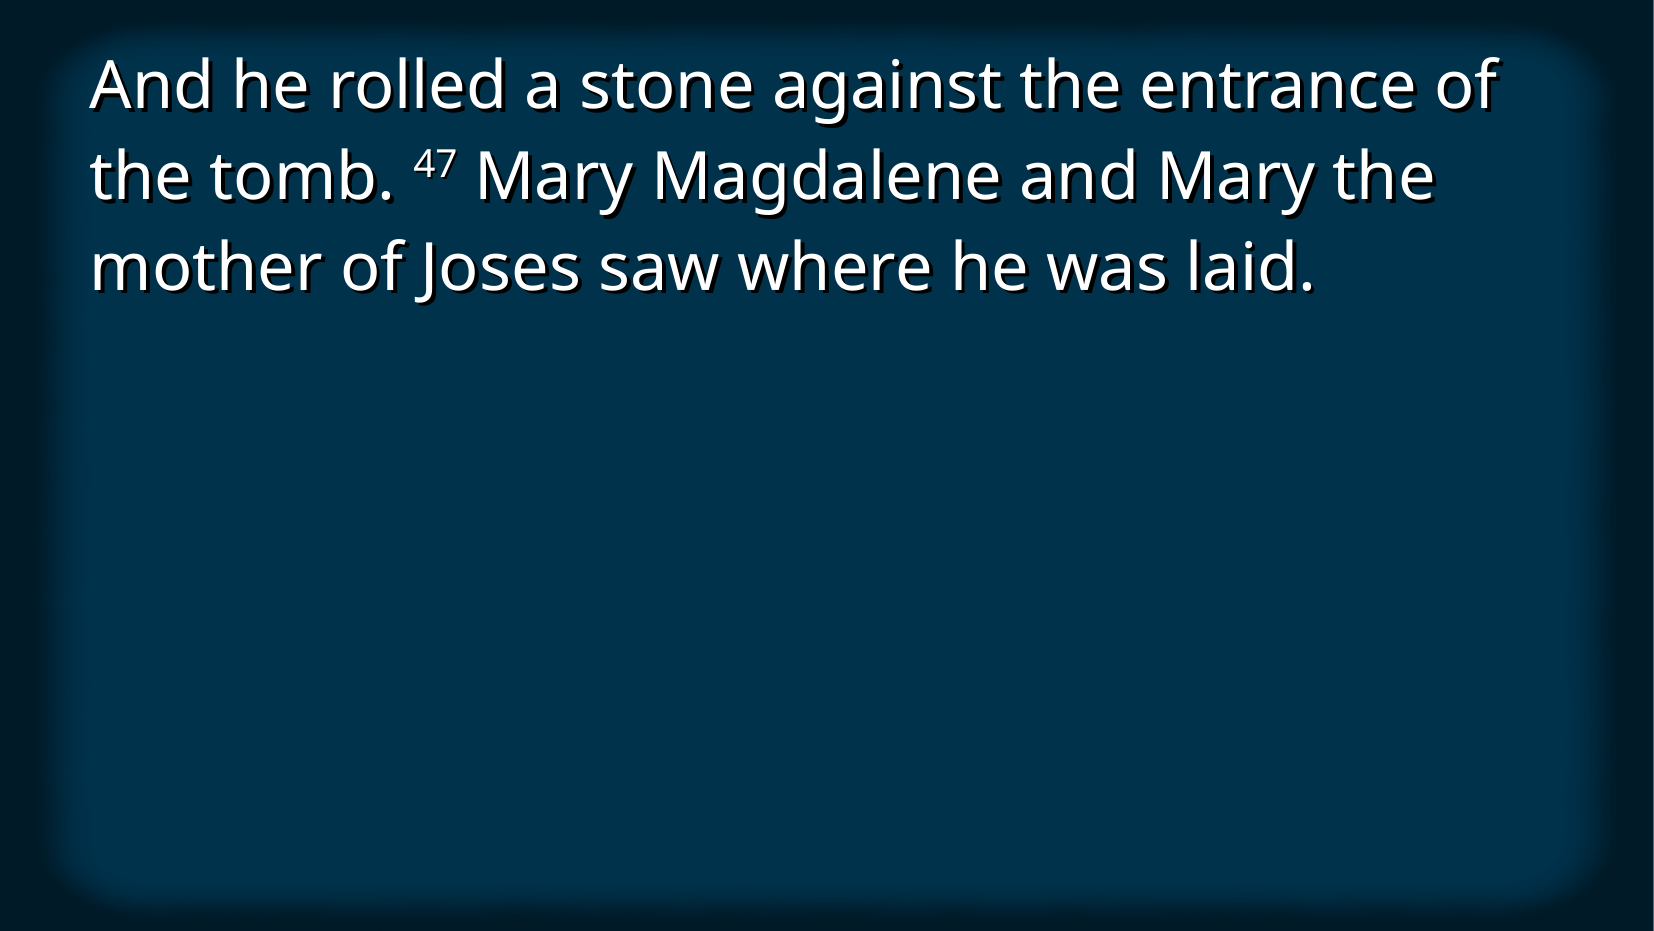

And he rolled a stone against the entrance of the tomb. 47 Mary Magdalene and Mary the mother of Joses saw where he was laid.